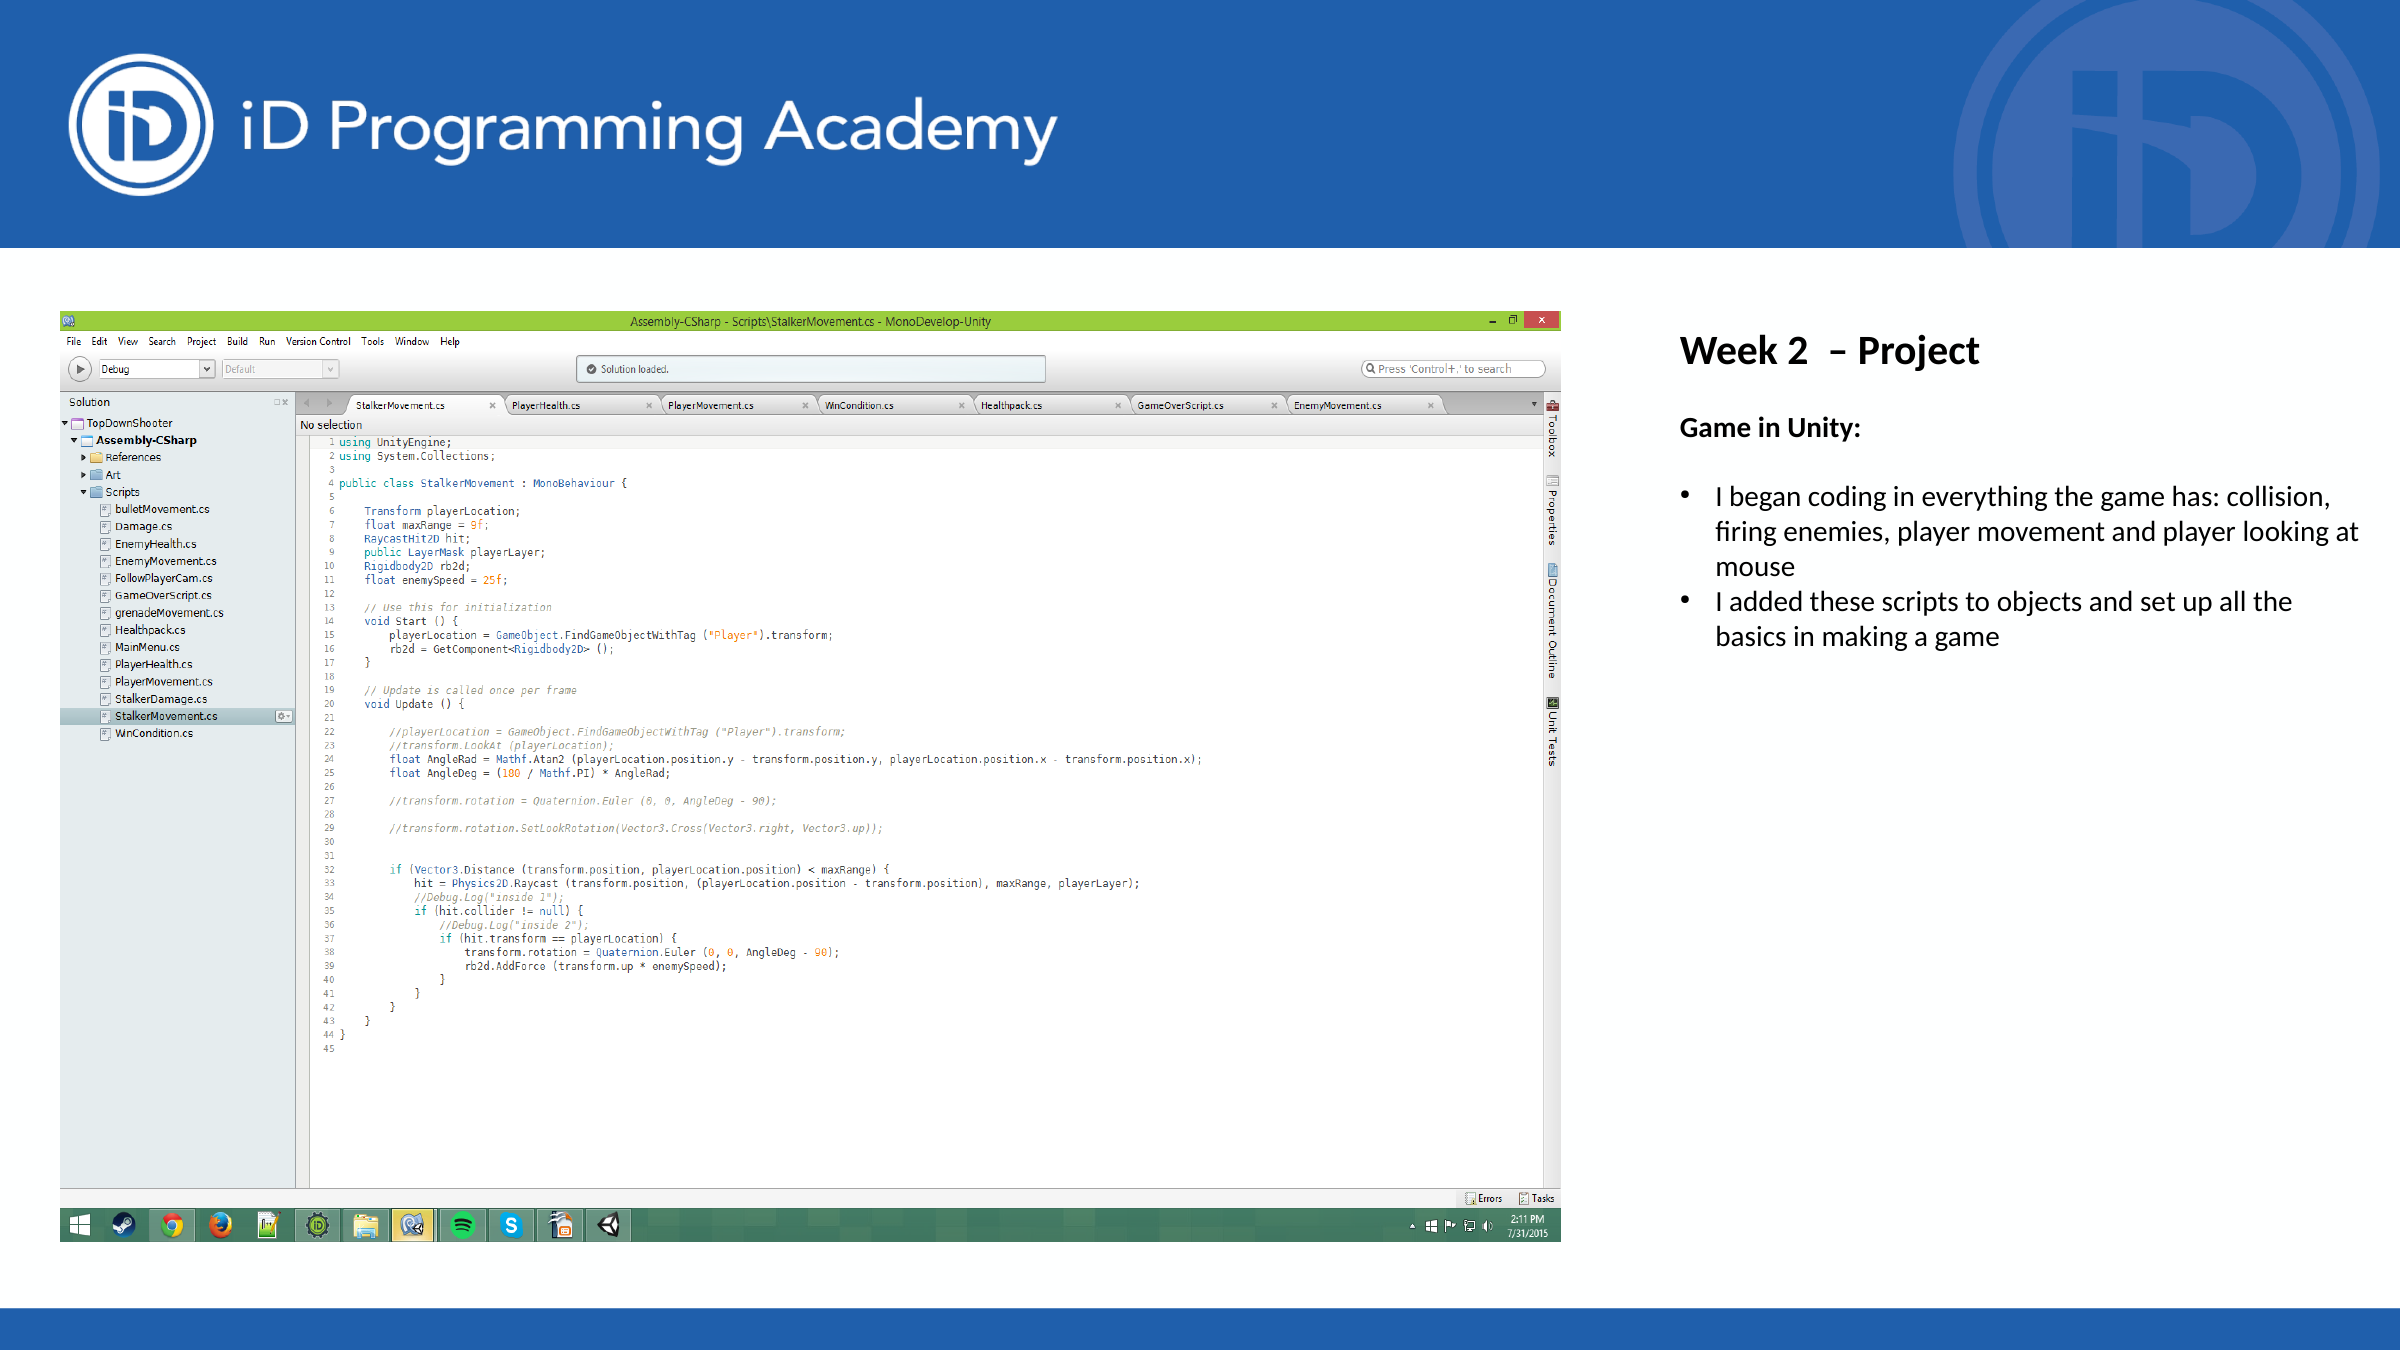

Week 2 – Project
Game in Unity:
I began coding in everything the game has: collision, firing enemies, player movement and player looking at mouse
I added these scripts to objects and set up all the basics in making a game
Replace this image with your own screenshot. Then delete this text.